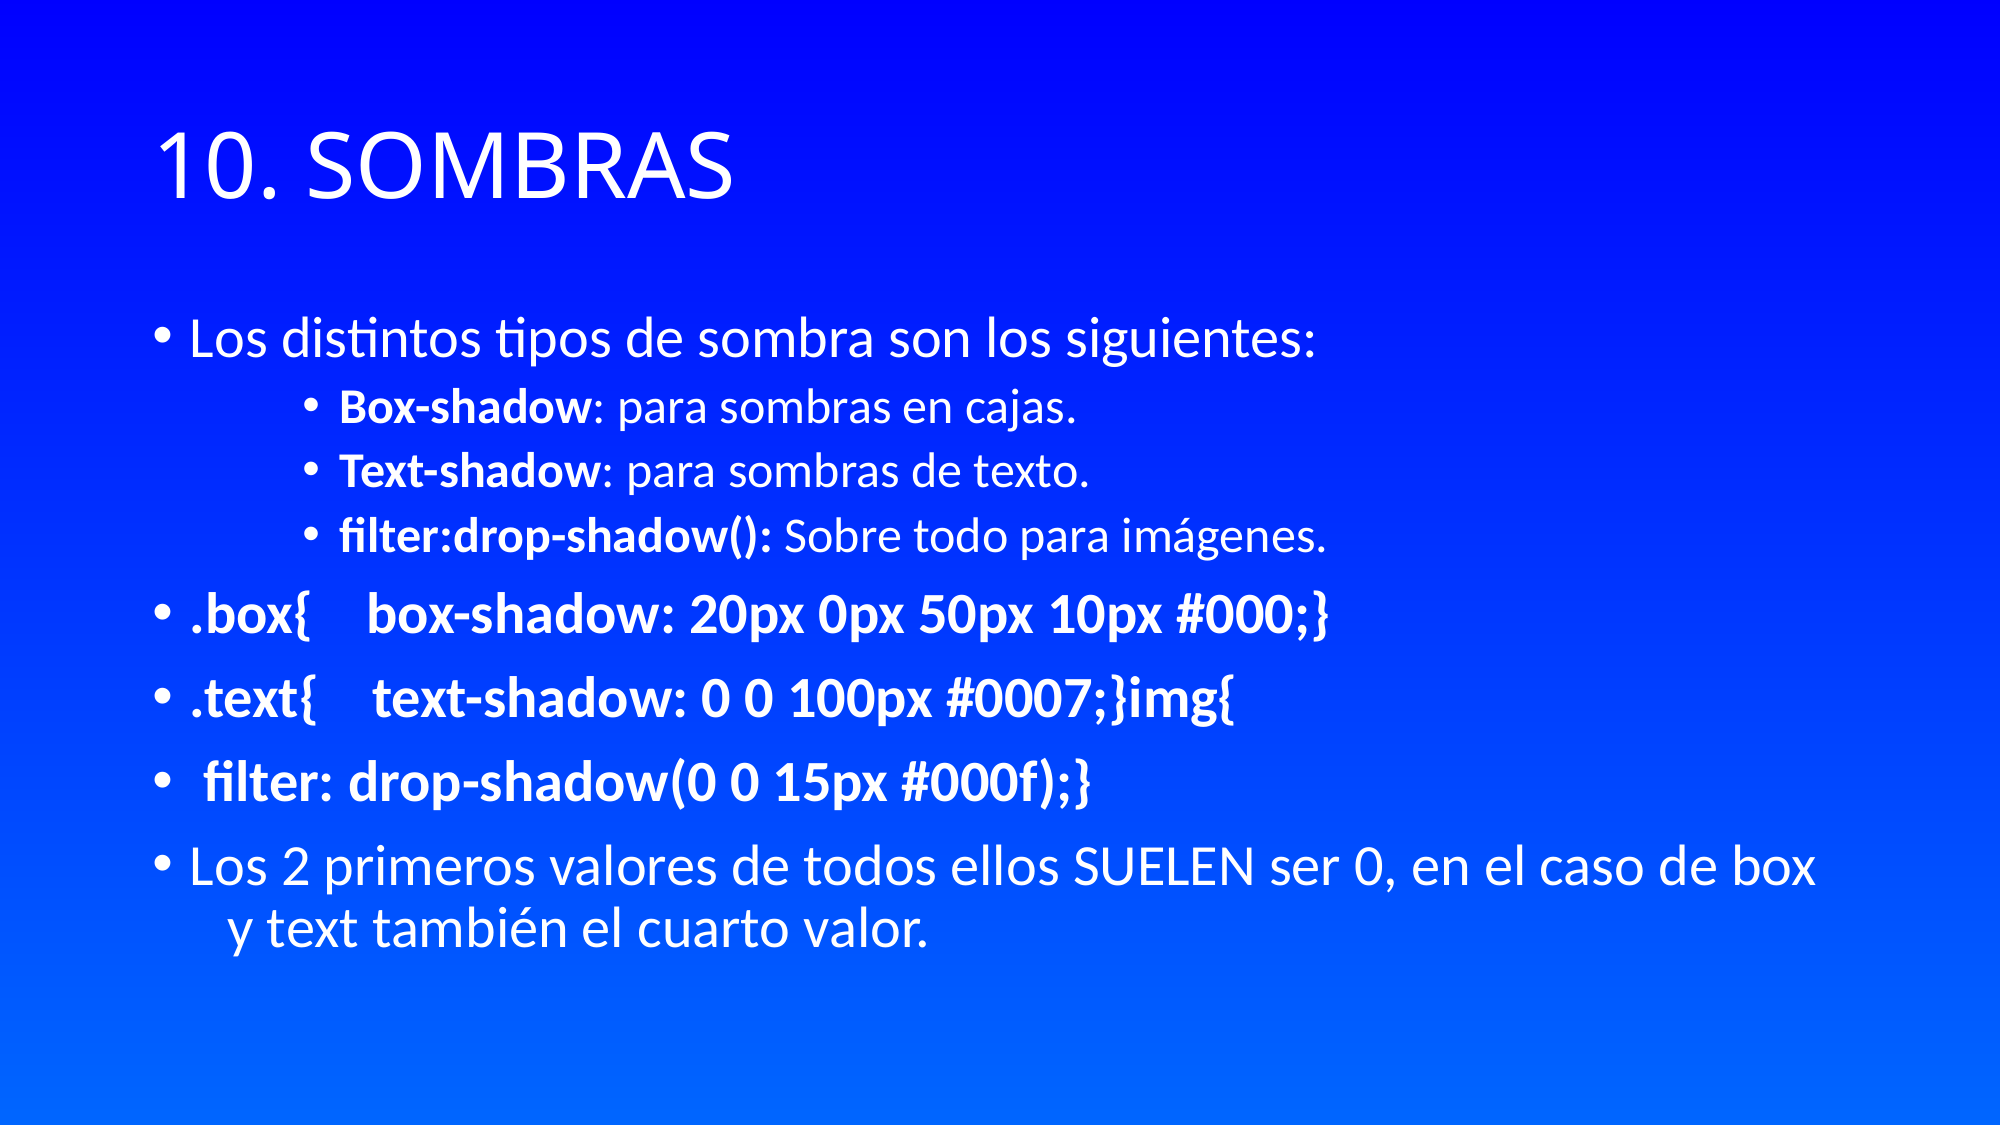

# 10. SOMBRAS
Los distintos tipos de sombra son los siguientes:
Box-shadow: para sombras en cajas.
Text-shadow: para sombras de texto.
filter:drop-shadow(): Sobre todo para imágenes.
.box{ box-shadow: 20px 0px 50px 10px #000;}
.text{ text-shadow: 0 0 100px #0007;}img{
 filter: drop-shadow(0 0 15px #000f);}
Los 2 primeros valores de todos ellos SUELEN ser 0, en el caso de box y text también el cuarto valor.